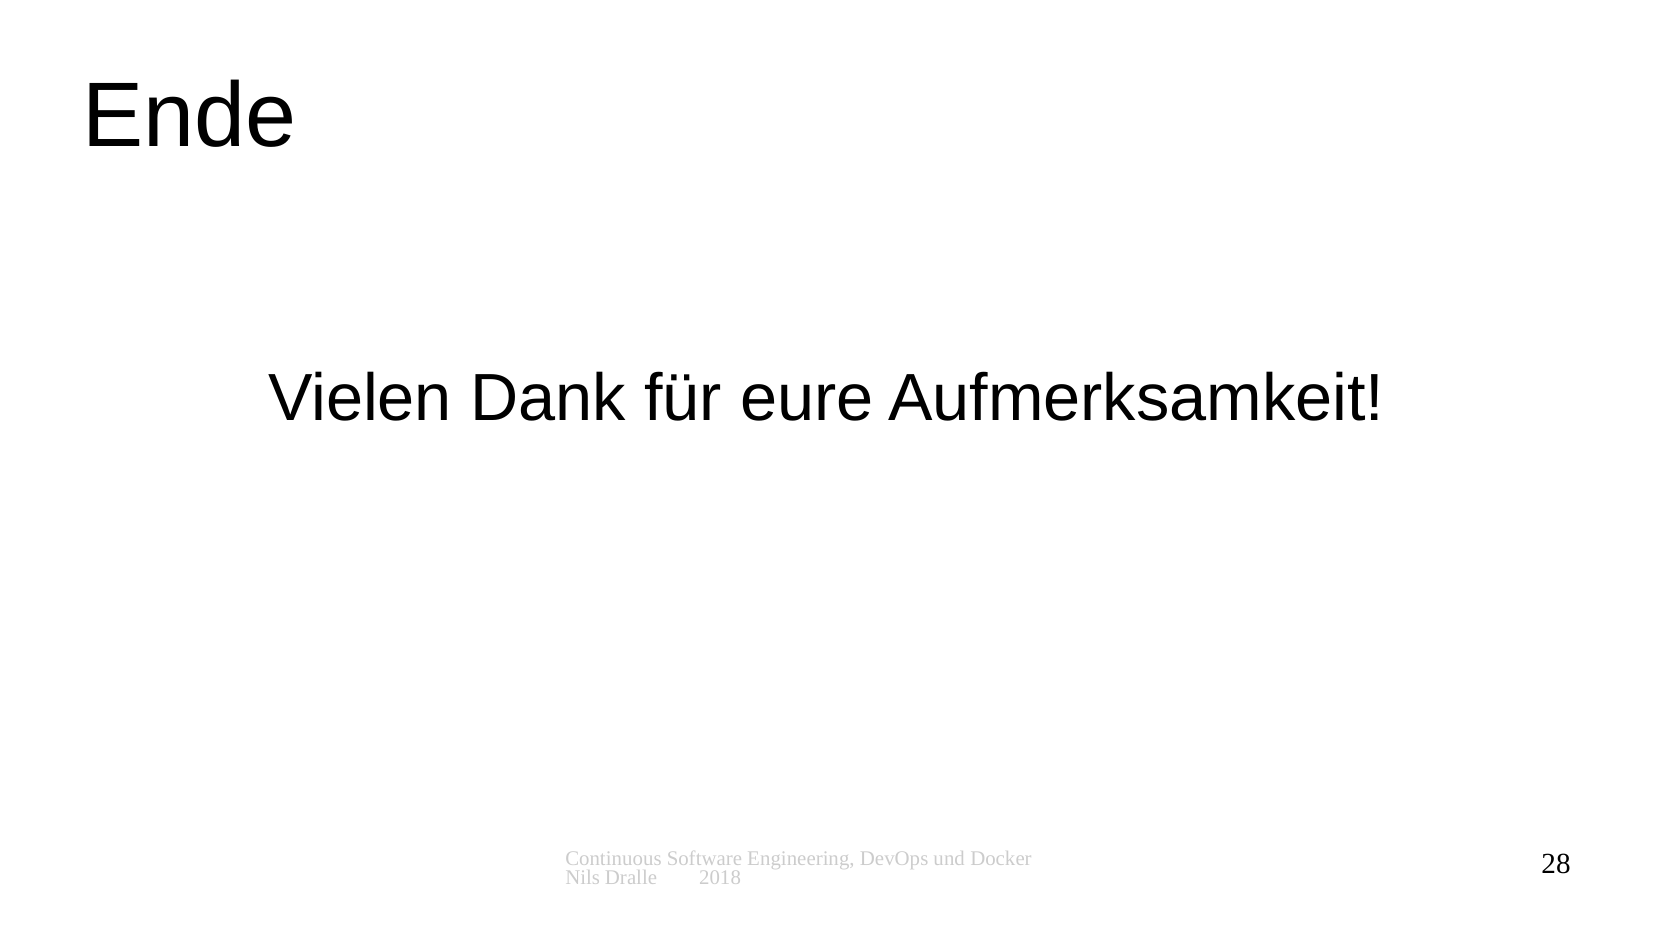

# Ende
Vielen Dank für eure Aufmerksamkeit!
Continuous Software Engineering, DevOps und Docker Nils Dralle 2018
28